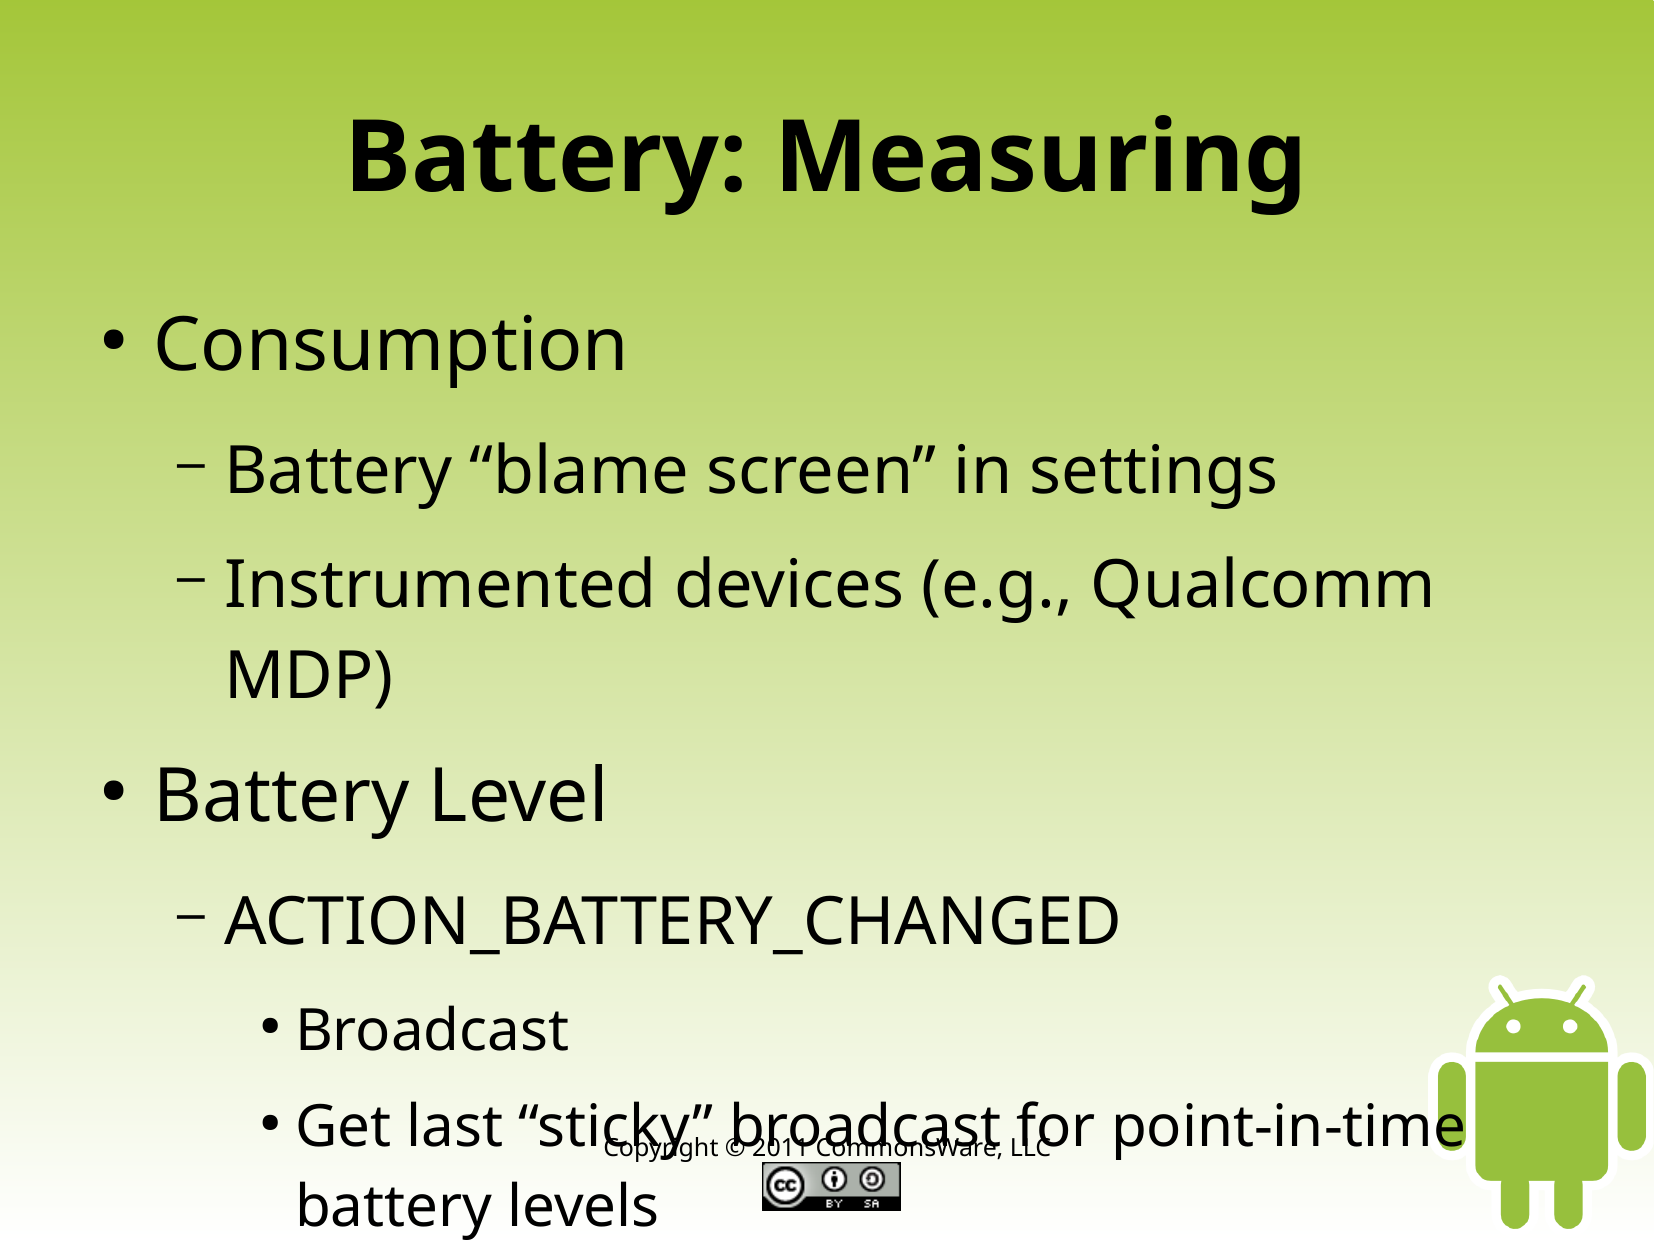

# Battery: Measuring
Consumption
Battery “blame screen” in settings
Instrumented devices (e.g., Qualcomm MDP)
Battery Level
ACTION_BATTERY_CHANGED
Broadcast
Get last “sticky” broadcast for point-in-time battery levels